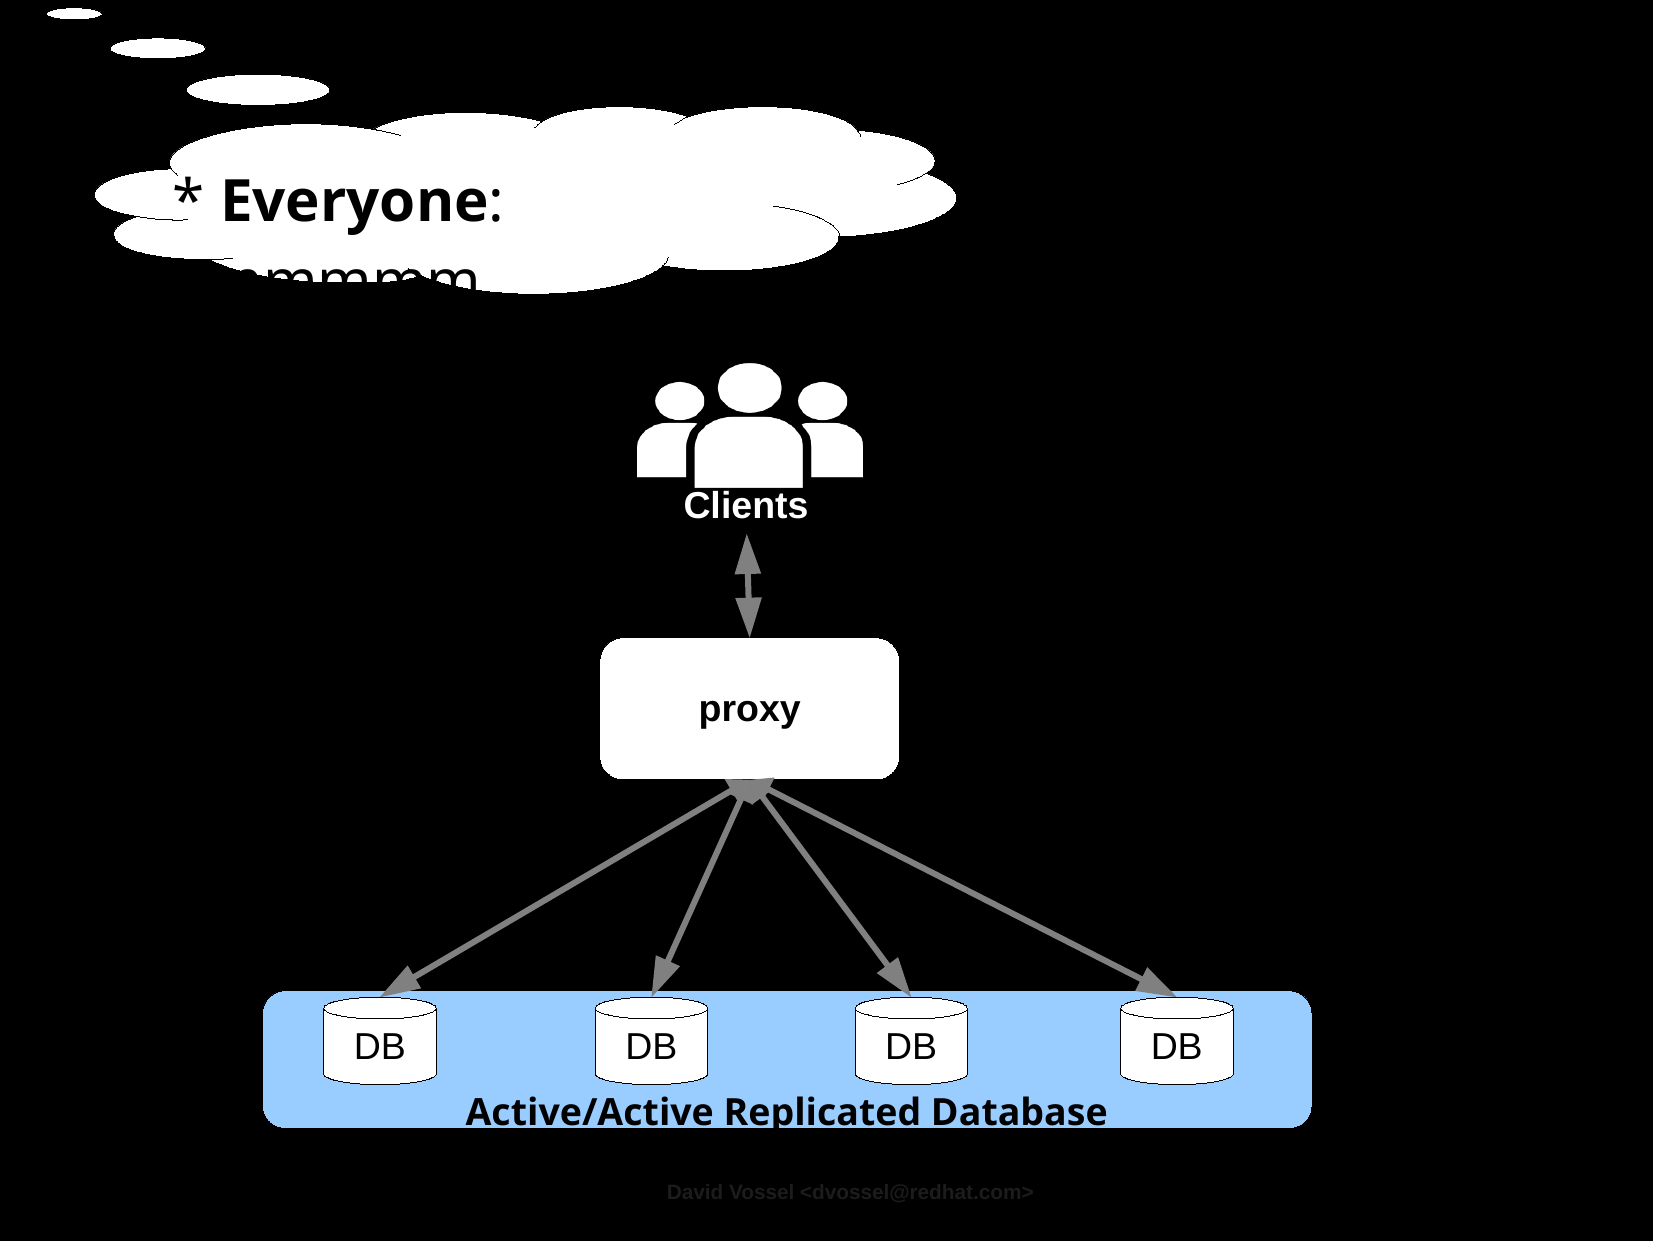

* Everyone: ummmmm
Clients
proxy
Active/Active Replicated Database
DB
DB
DB
DB